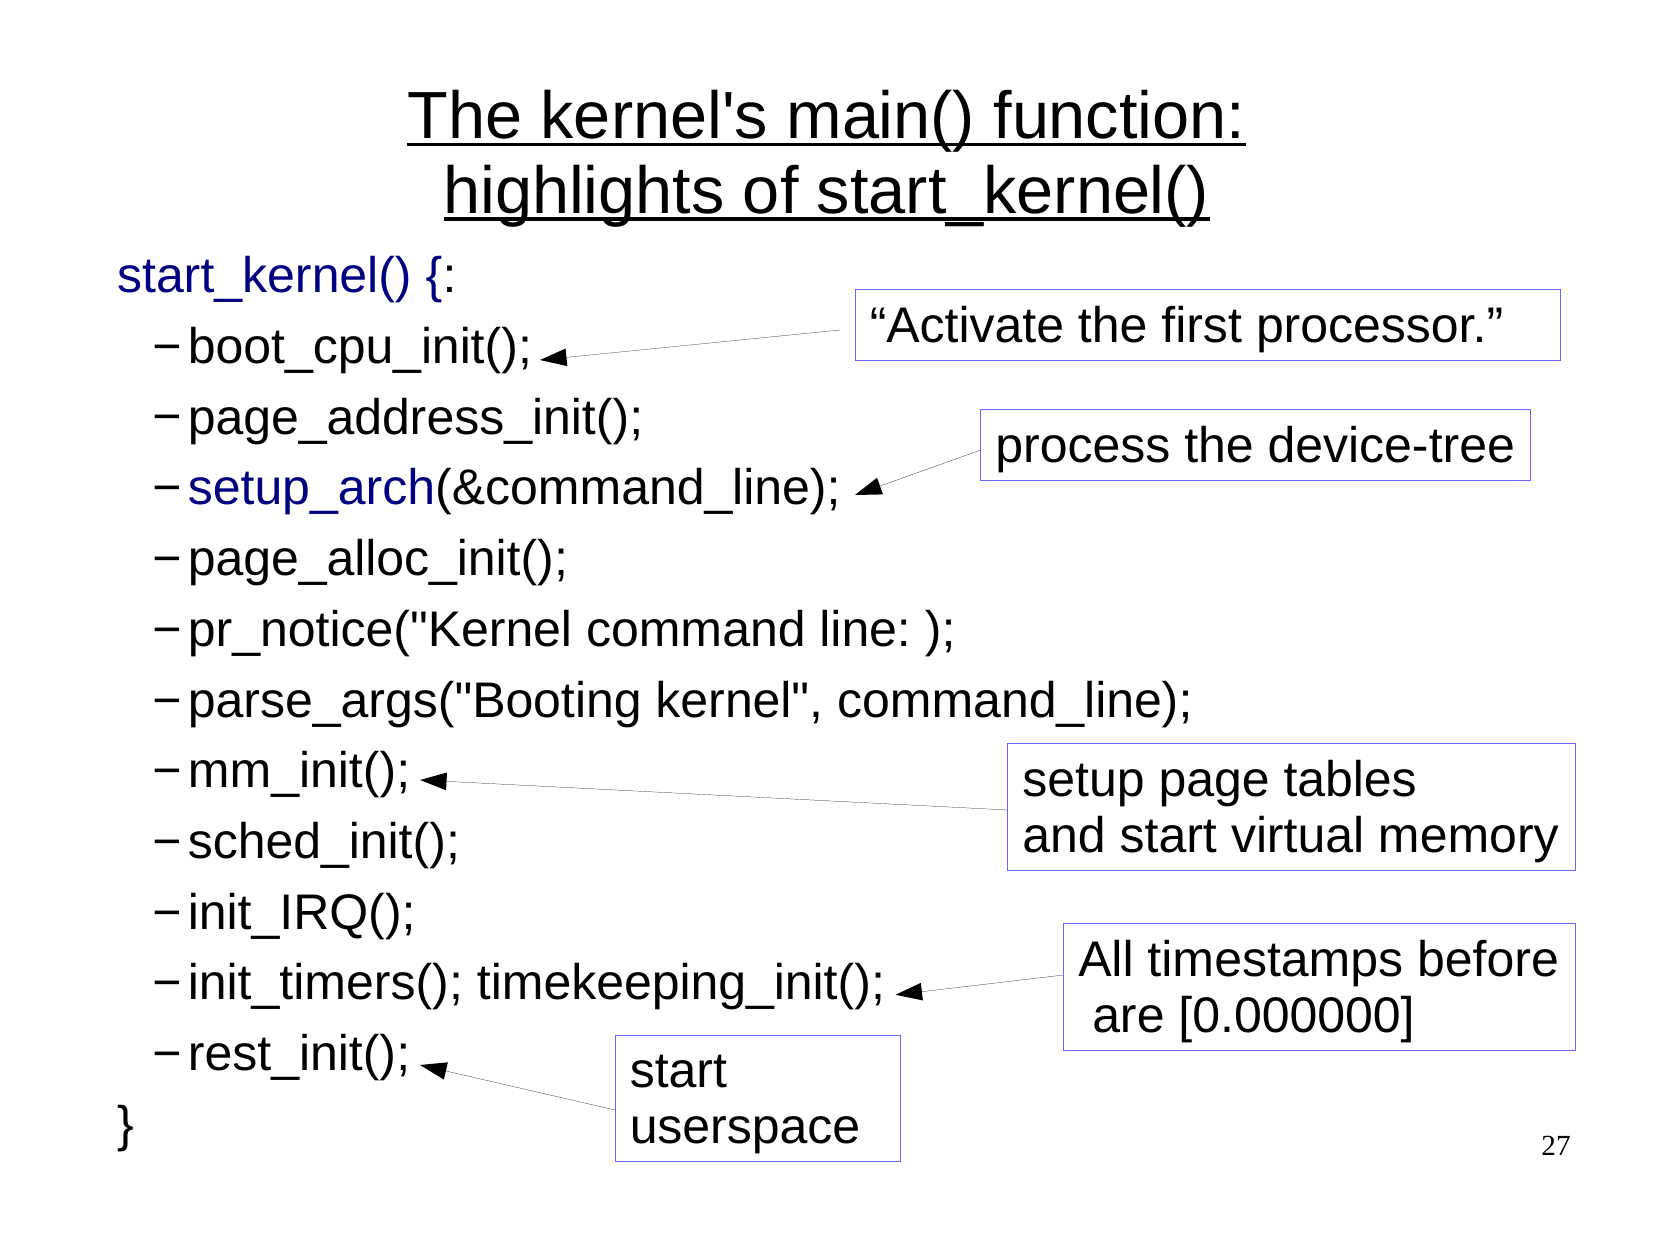

# The kernel's main() function: highlights of start_kernel()
start_kernel() {:
boot_cpu_init();
page_address_init();
setup_arch(&command_line);
page_alloc_init();
pr_notice("Kernel command line: );
parse_args("Booting kernel", command_line);
mm_init();
sched_init();
init_IRQ();
init_timers(); timekeeping_init();
rest_init();
}
“Activate the first processor.”
process the device-tree
setup page tables
and start virtual memory
All timestamps before
 are [0.000000]
start userspace
27